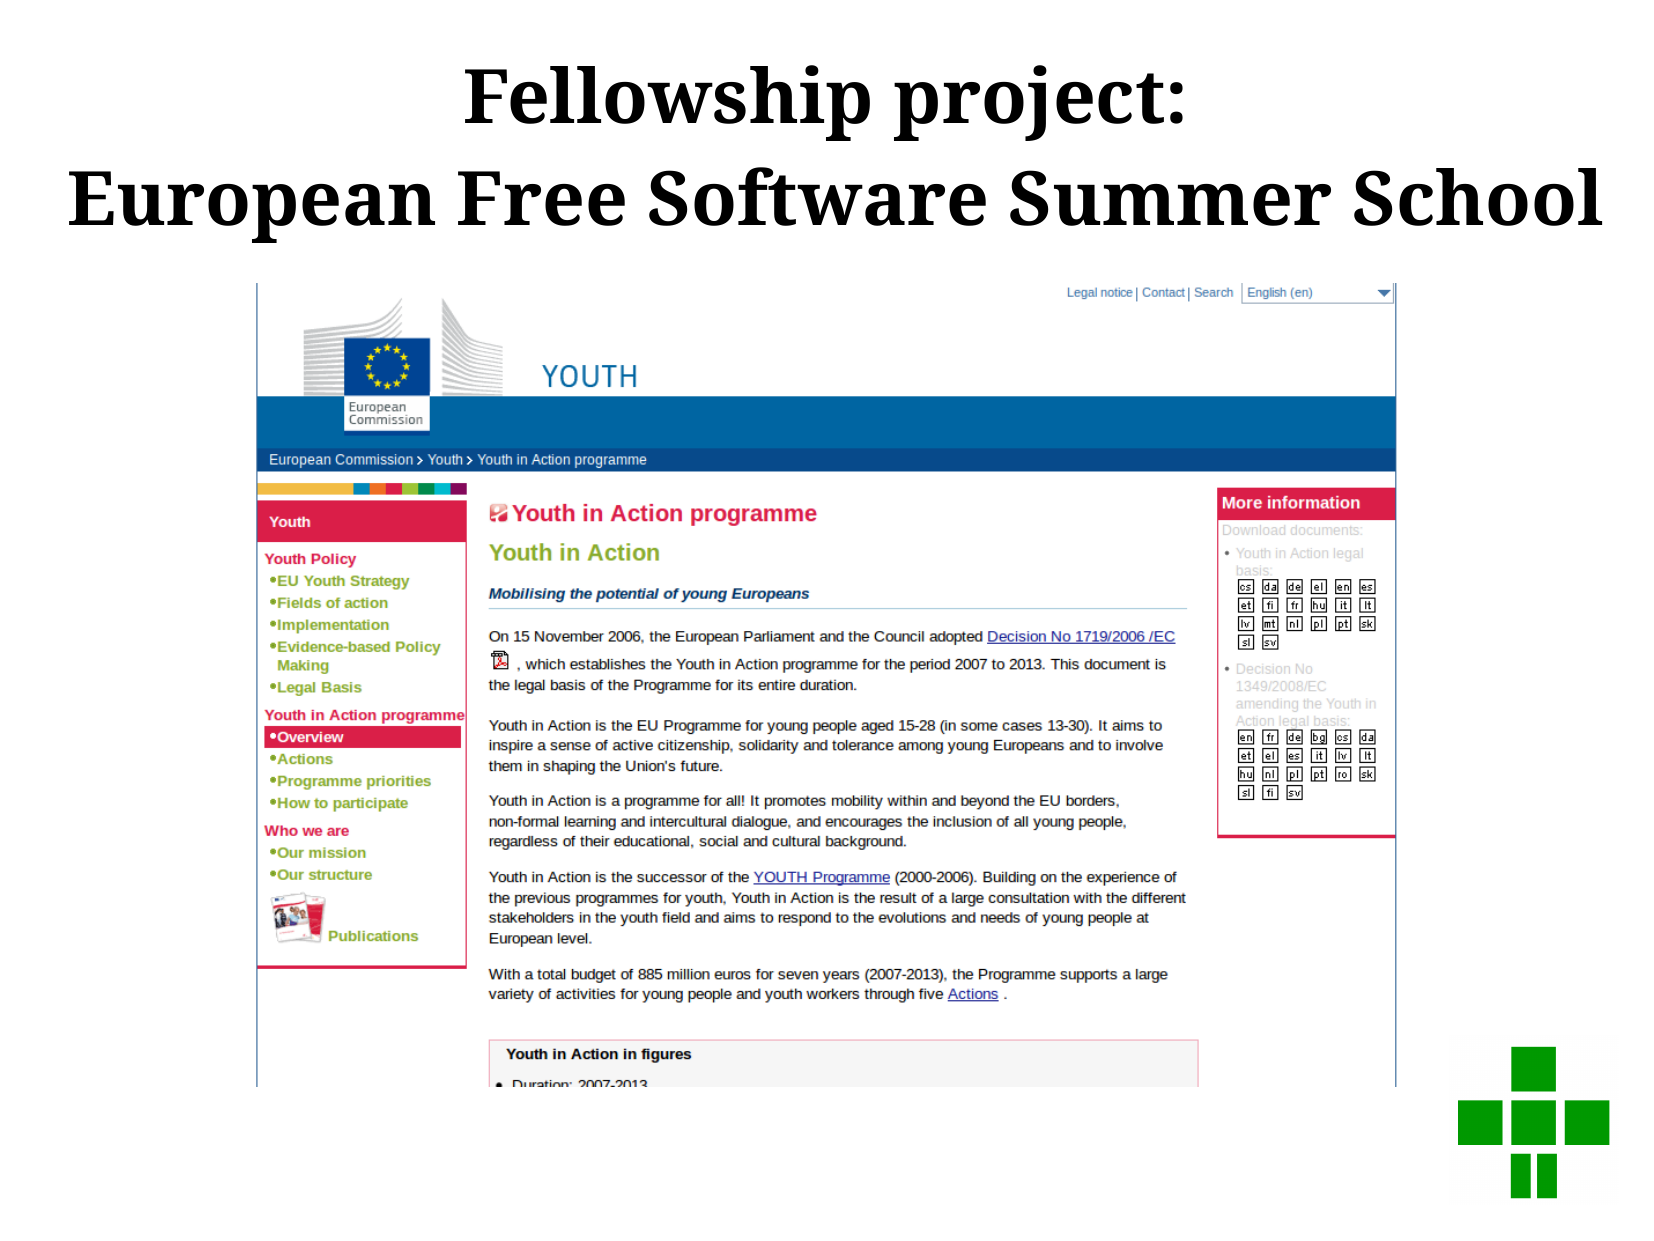

Fellowship project:
European Free Software Summer School